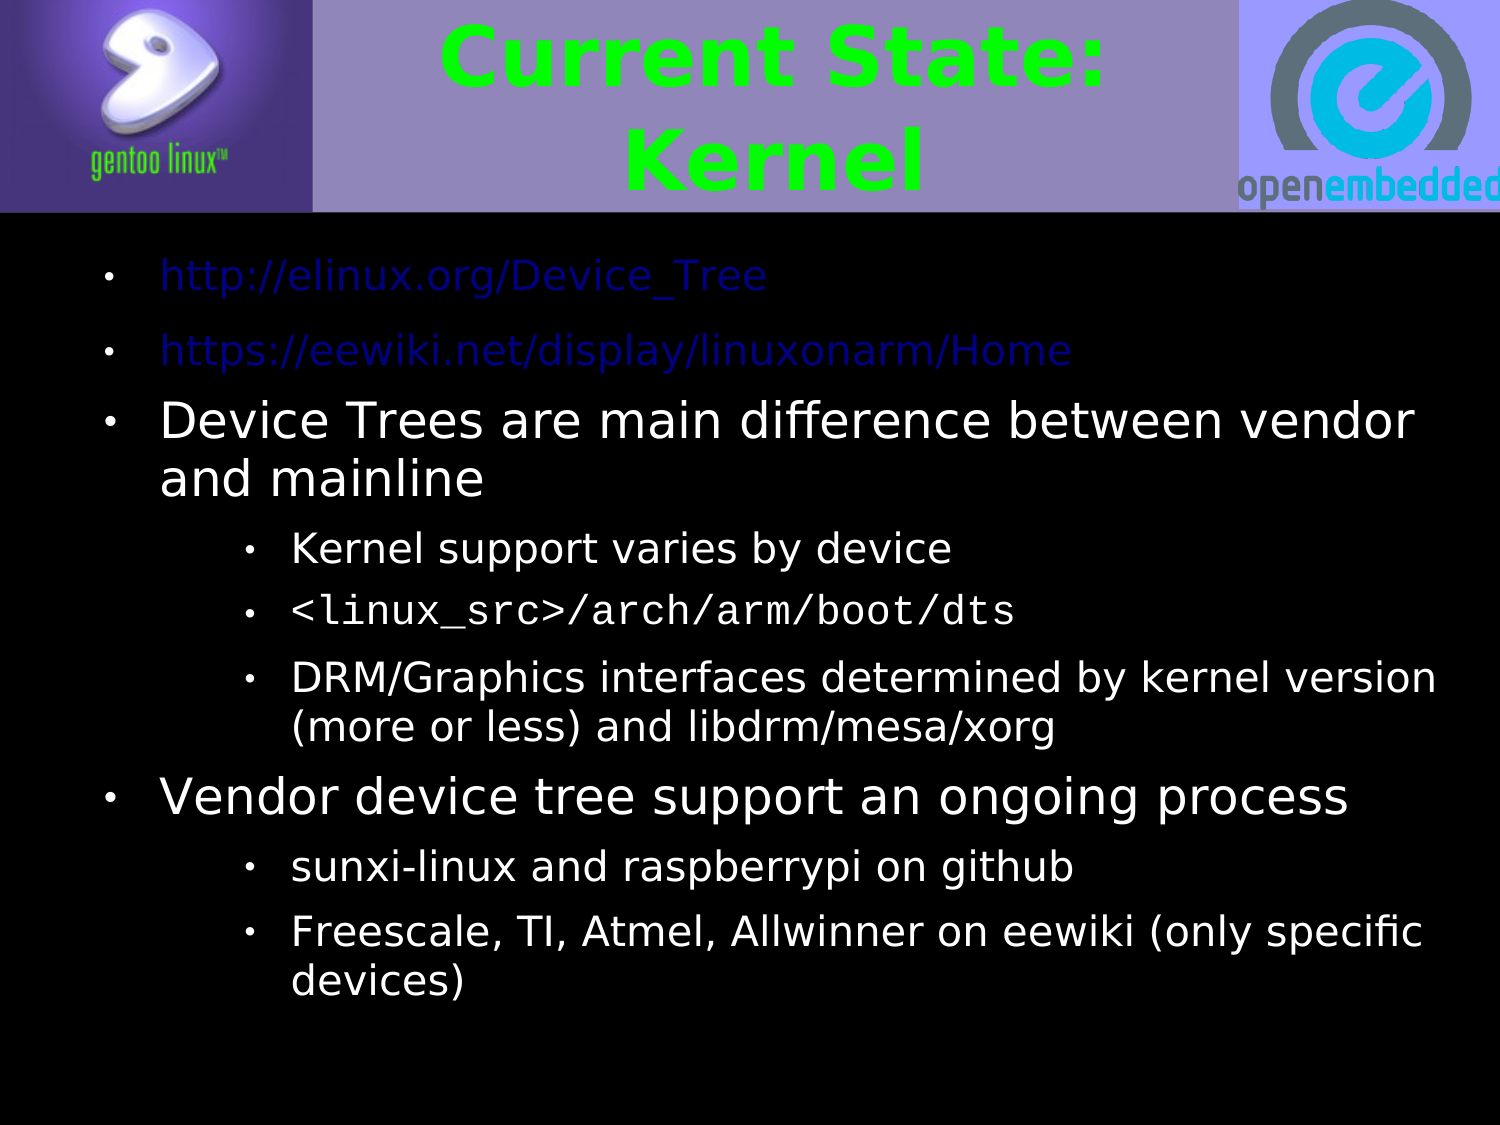

# Current State: Kernel
http://elinux.org/Device_Tree
https://eewiki.net/display/linuxonarm/Home
Device Trees are main difference between vendor and mainline
Kernel support varies by device
<linux_src>/arch/arm/boot/dts
DRM/Graphics interfaces determined by kernel version (more or less) and libdrm/mesa/xorg
Vendor device tree support an ongoing process
sunxi-linux and raspberrypi on github
Freescale, TI, Atmel, Allwinner on eewiki (only specific devices)